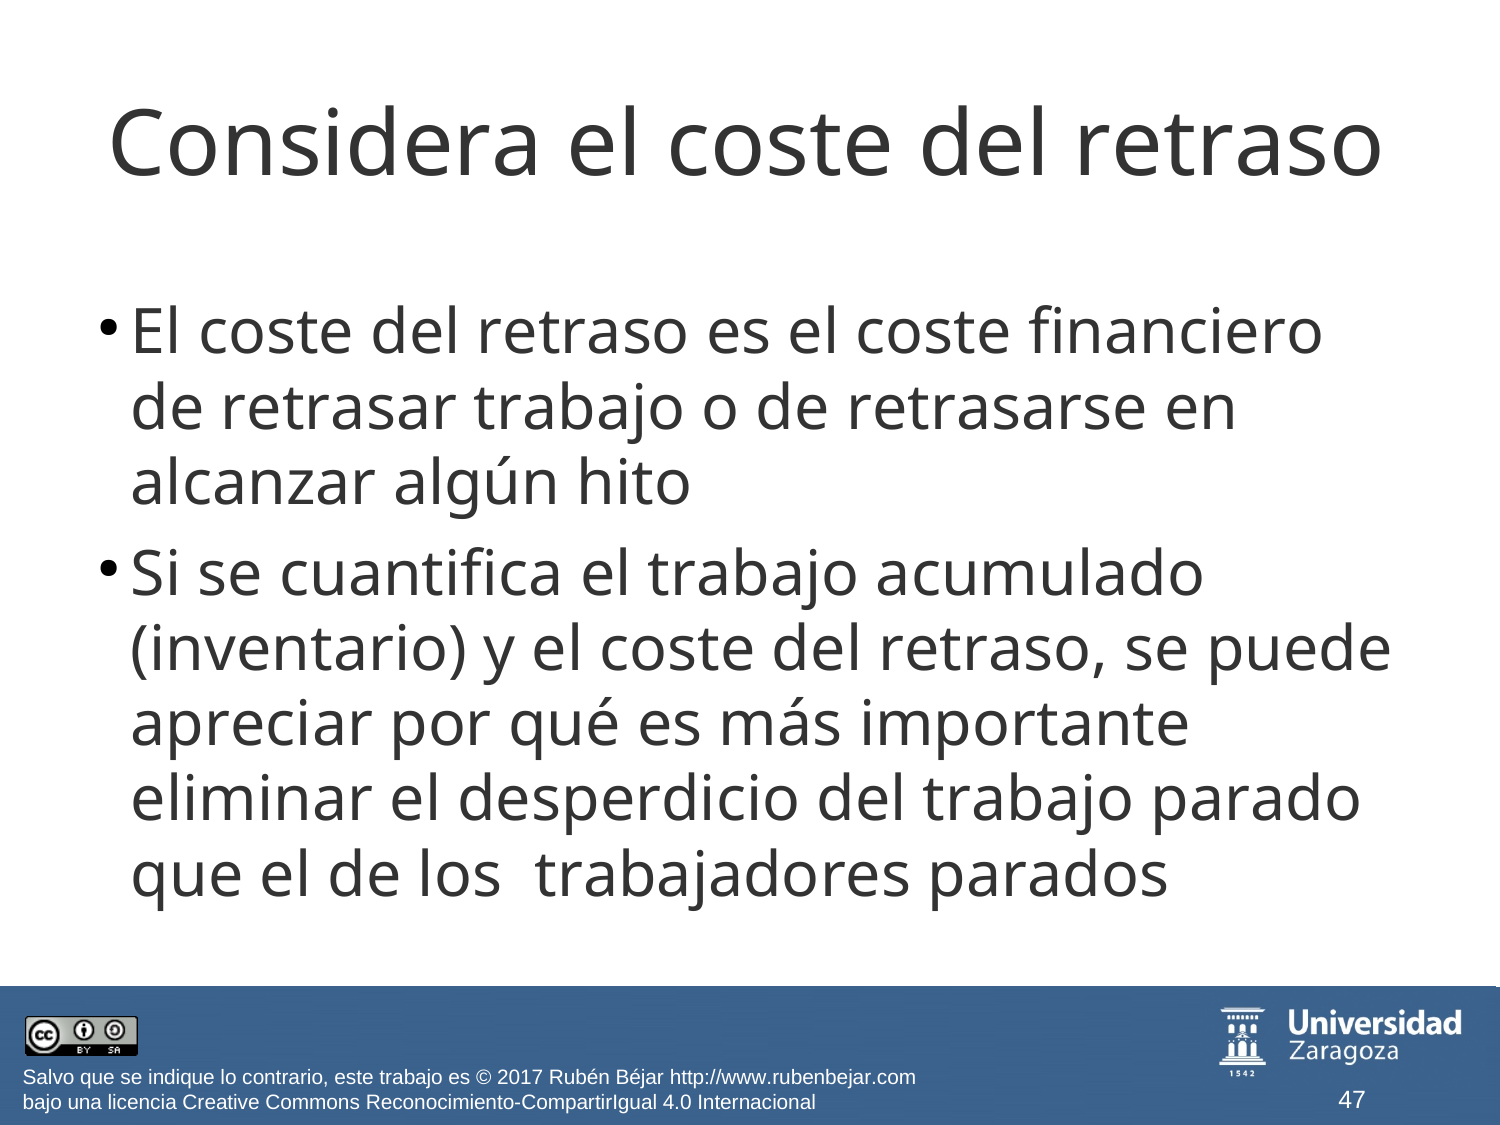

# Considera el coste del retraso
El coste del retraso es el coste financiero de retrasar trabajo o de retrasarse en alcanzar algún hito
Si se cuantifica el trabajo acumulado (inventario) y el coste del retraso, se puede apreciar por qué es más importante eliminar el desperdicio del trabajo parado que el de los trabajadores parados